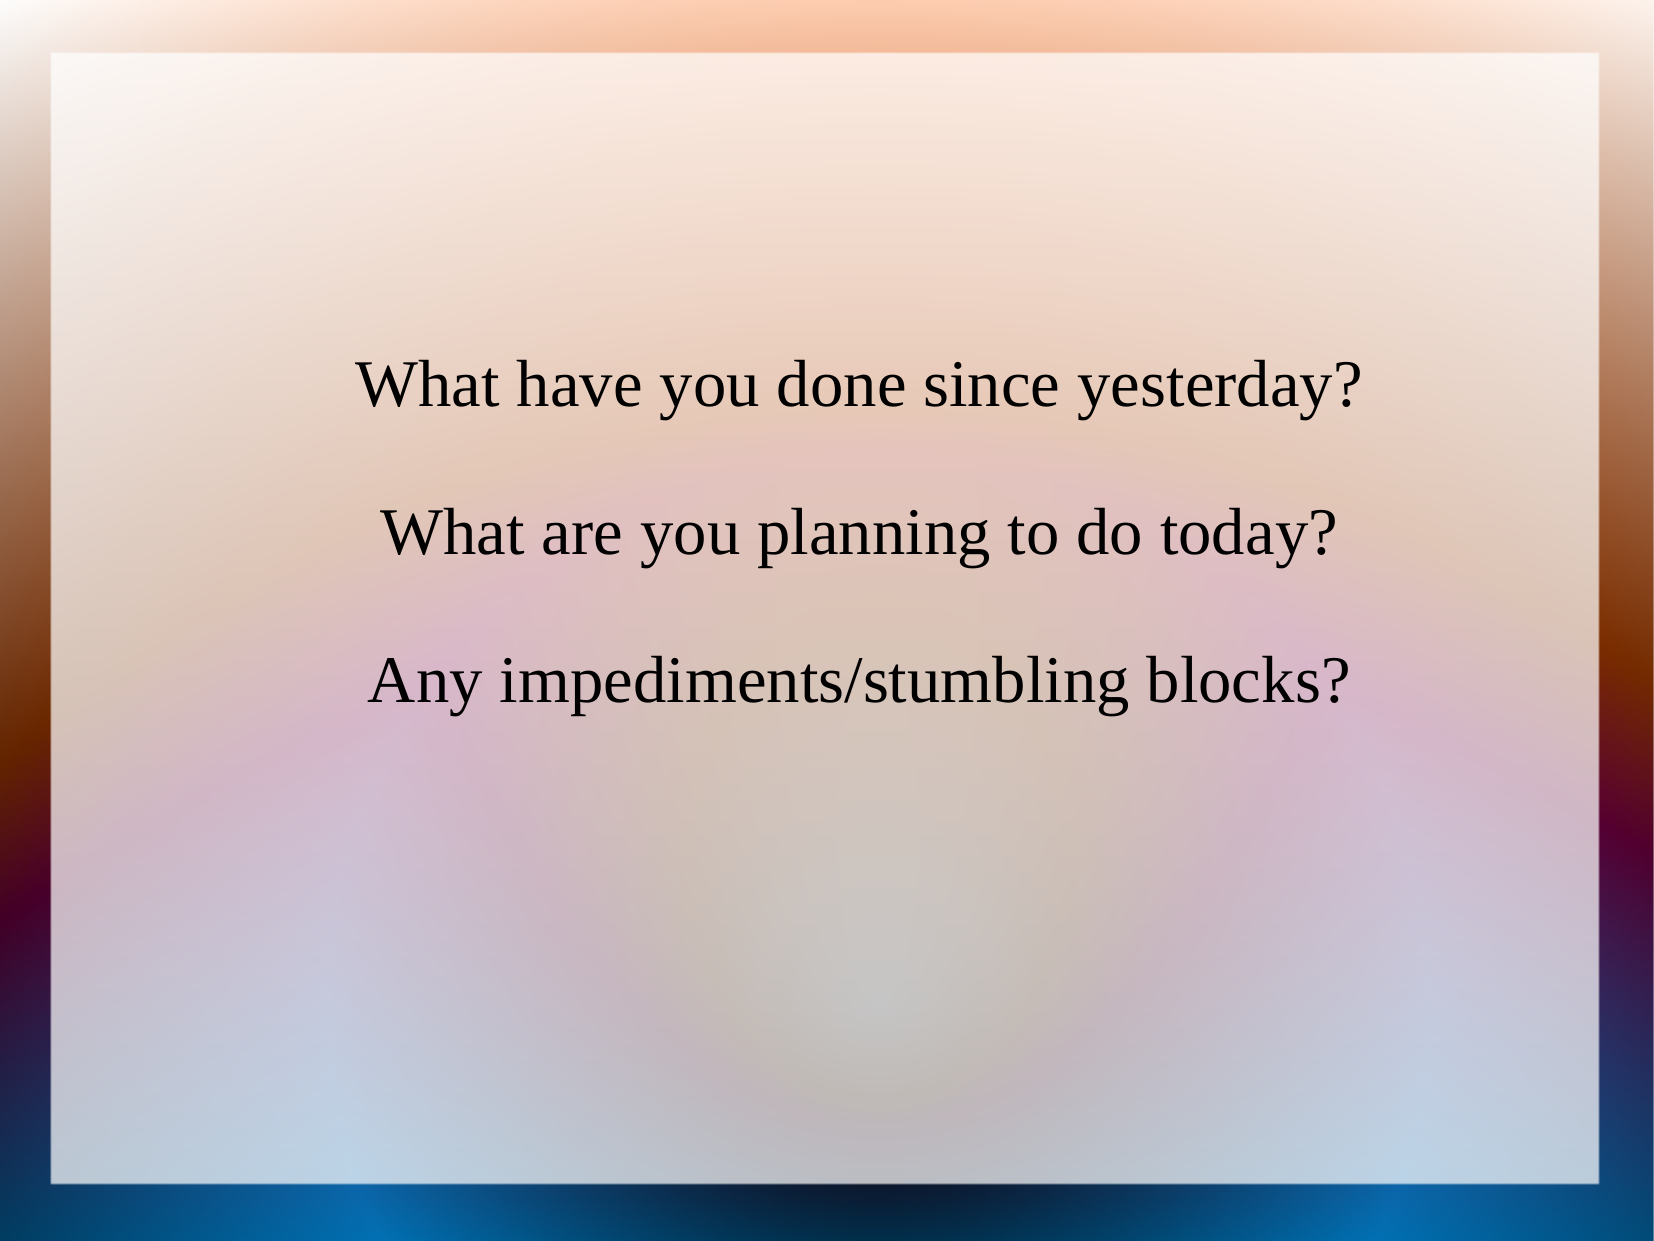

# What have you done since yesterday?
 What are you planning to do today?
 Any impediments/stumbling blocks?